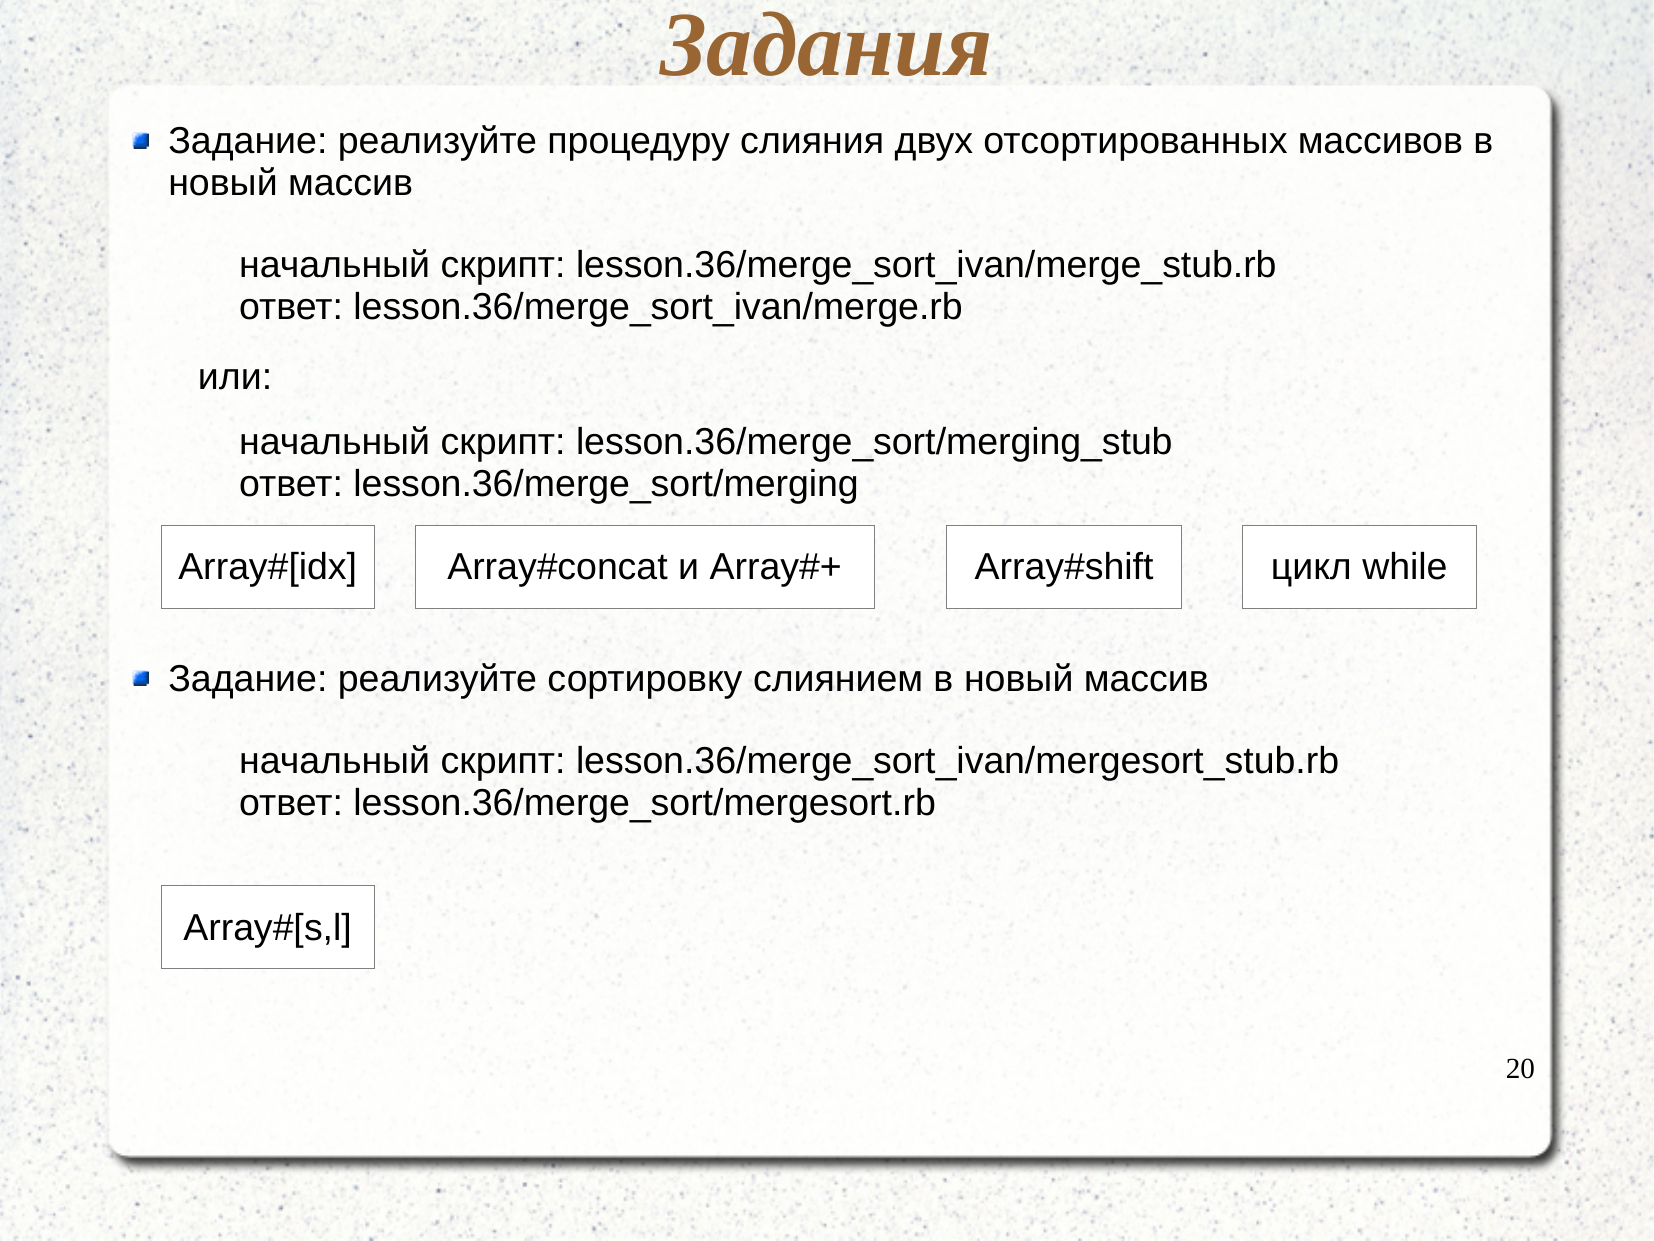

# Задания
Задание: реализуйте процедуру слияния двух отсортированных массивов в новый массив
начальный скрипт: lesson.36/merge_sort_ivan/merge_stub.rb
ответ: lesson.36/merge_sort_ivan/merge.rb
или:
начальный скрипт: lesson.36/merge_sort/merging_stub
ответ: lesson.36/merge_sort/merging
Array#[idx]
Array#concat и Array#+
Array#shift
цикл while
Задание: реализуйте сортировку слиянием в новый массив
начальный скрипт: lesson.36/merge_sort_ivan/mergesort_stub.rb
ответ: lesson.36/merge_sort/mergesort.rb
Array#[s,l]
20